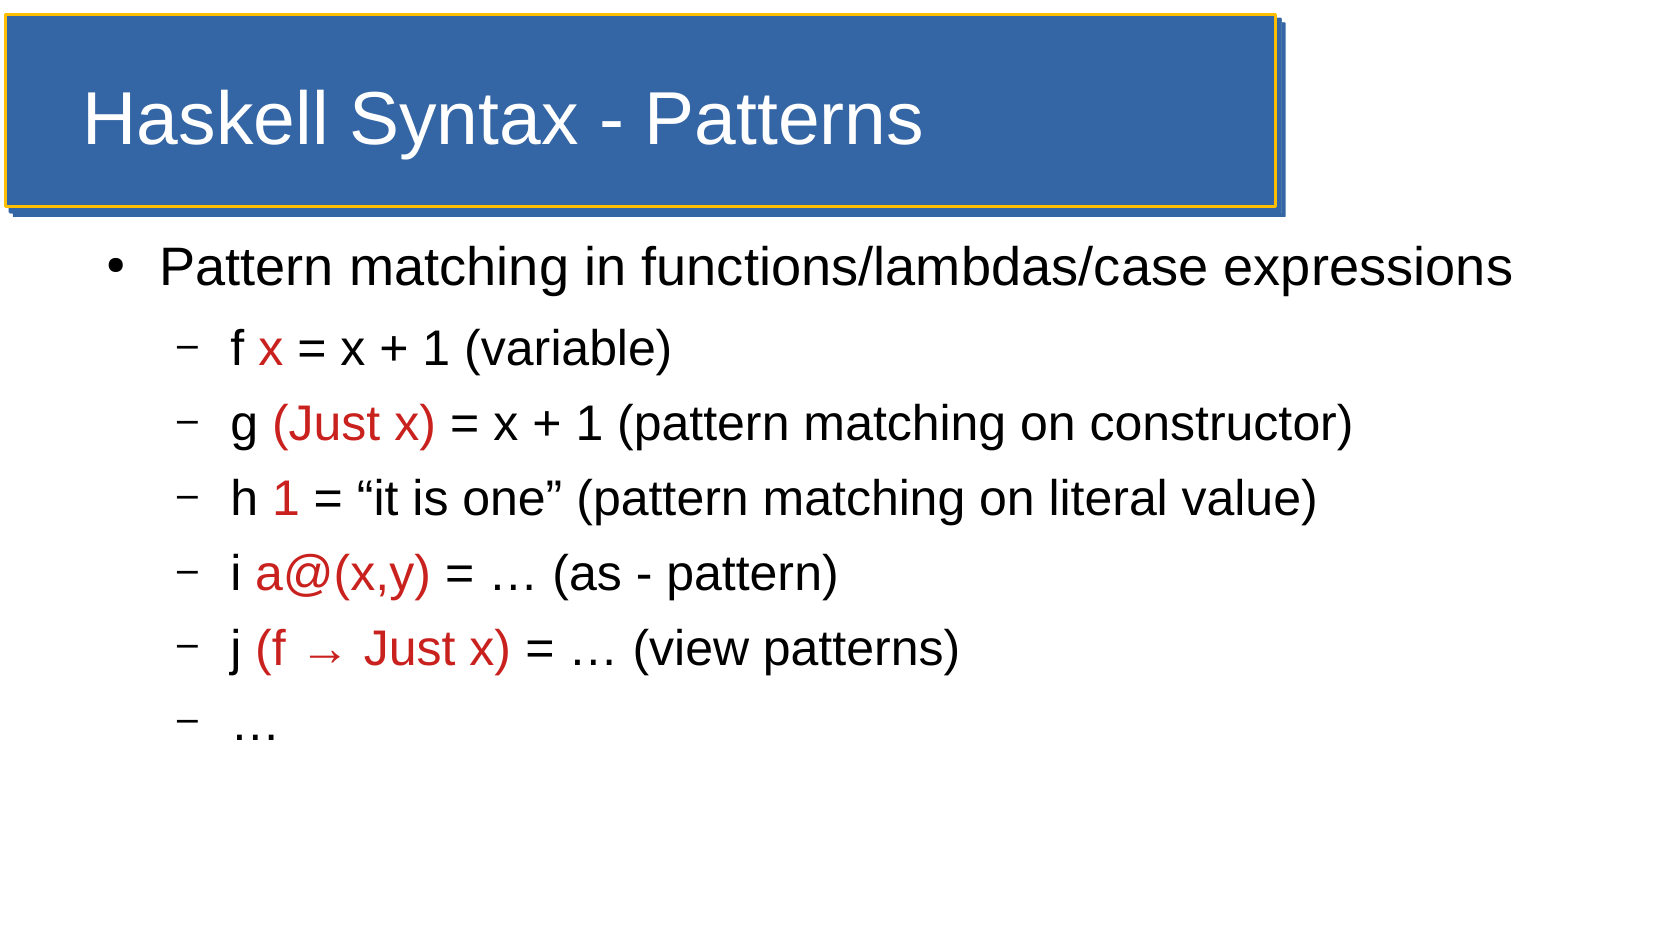

# Haskell Syntax - Patterns
Pattern matching in functions/lambdas/case expressions
f x = x + 1 (variable)
g (Just x) = x + 1 (pattern matching on constructor)
h 1 = “it is one” (pattern matching on literal value)
i a@(x,y) = … (as - pattern)
j (f → Just x) = … (view patterns)
…